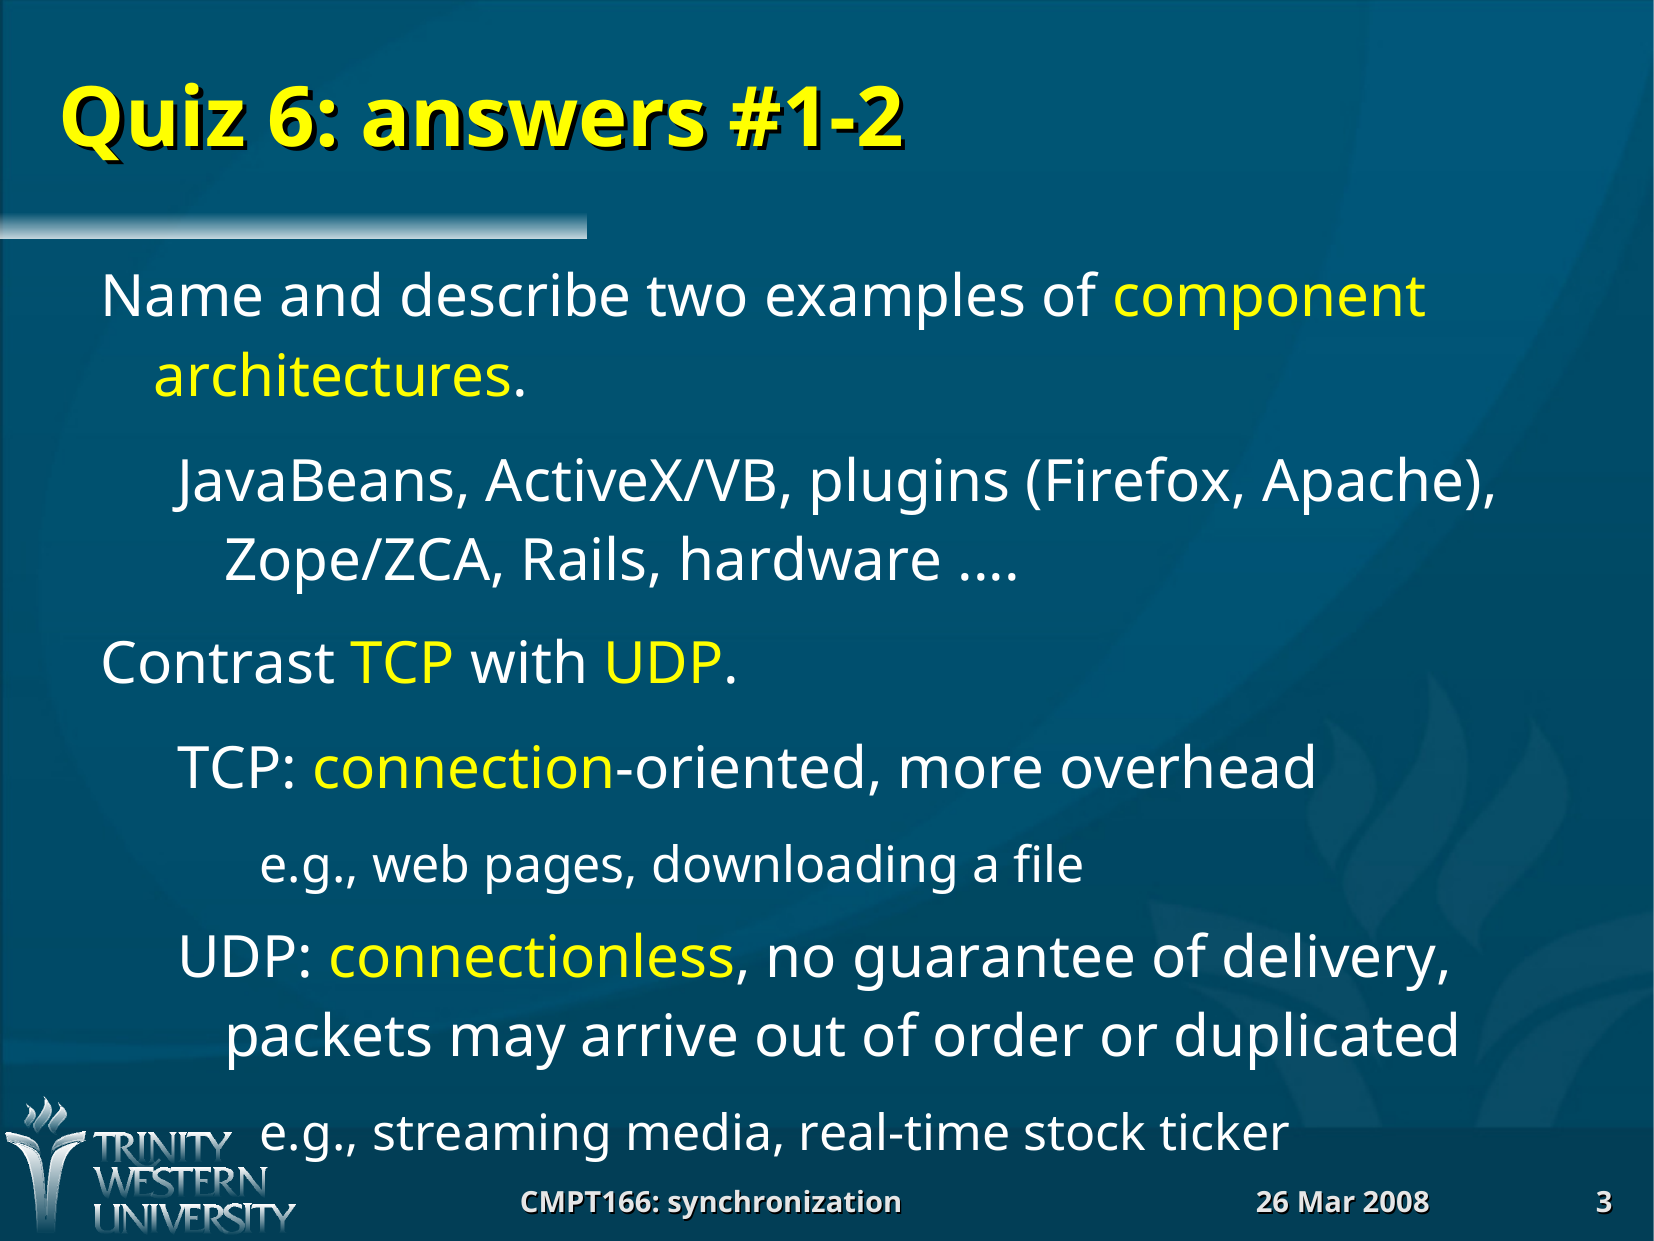

# Quiz 6: answers #1-2
Name and describe two examples of component architectures.
JavaBeans, ActiveX/VB, plugins (Firefox, Apache), Zope/ZCA, Rails, hardware ....
Contrast TCP with UDP.
TCP: connection-oriented, more overhead
e.g., web pages, downloading a file
UDP: connectionless, no guarantee of delivery, packets may arrive out of order or duplicated
e.g., streaming media, real-time stock ticker
CMPT166: synchronization
26 Mar 2008
3